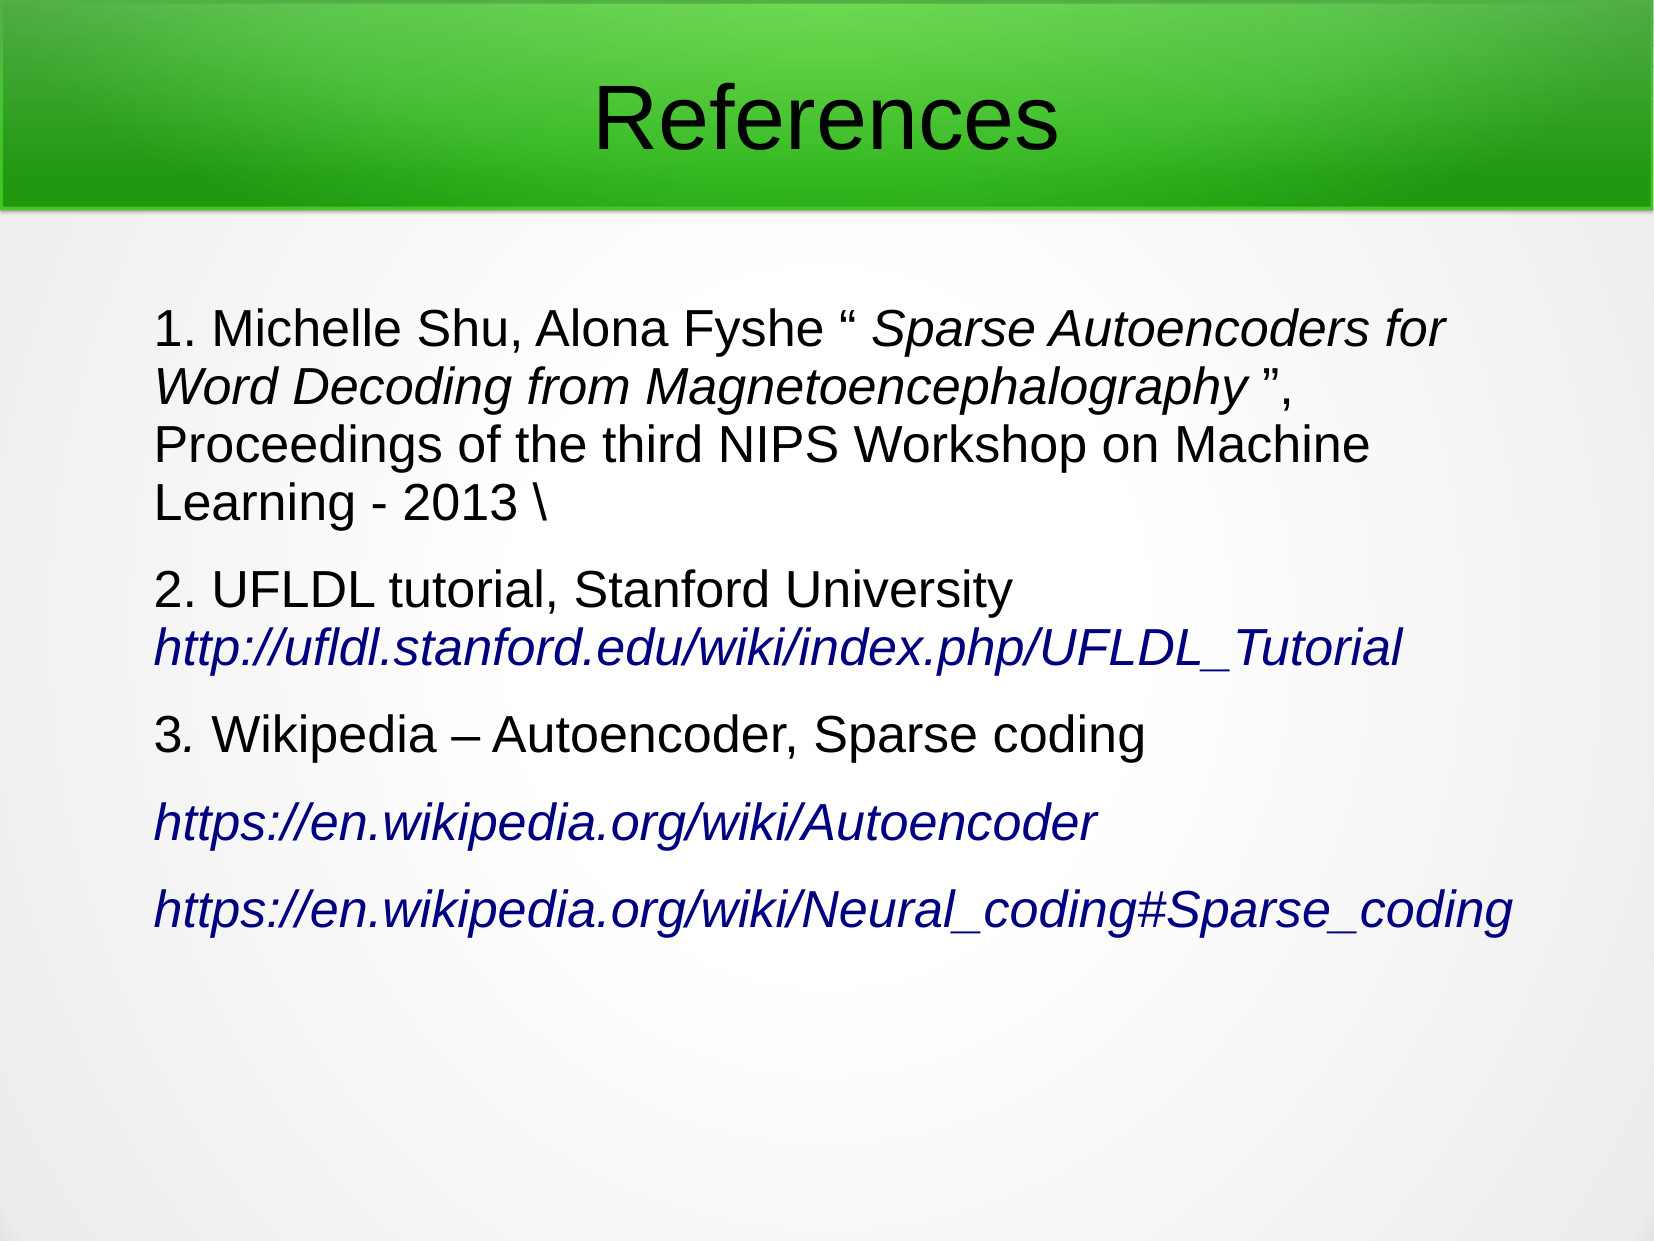

# References
1. Michelle Shu, Alona Fyshe “ Sparse Autoencoders for Word Decoding from Magnetoencephalography ”, Proceedings of the third NIPS Workshop on Machine Learning - 2013 \
2. UFLDL tutorial, Stanford University http://ufldl.stanford.edu/wiki/index.php/UFLDL_Tutorial
3. Wikipedia – Autoencoder, Sparse coding
https://en.wikipedia.org/wiki/Autoencoder
https://en.wikipedia.org/wiki/Neural_coding#Sparse_coding